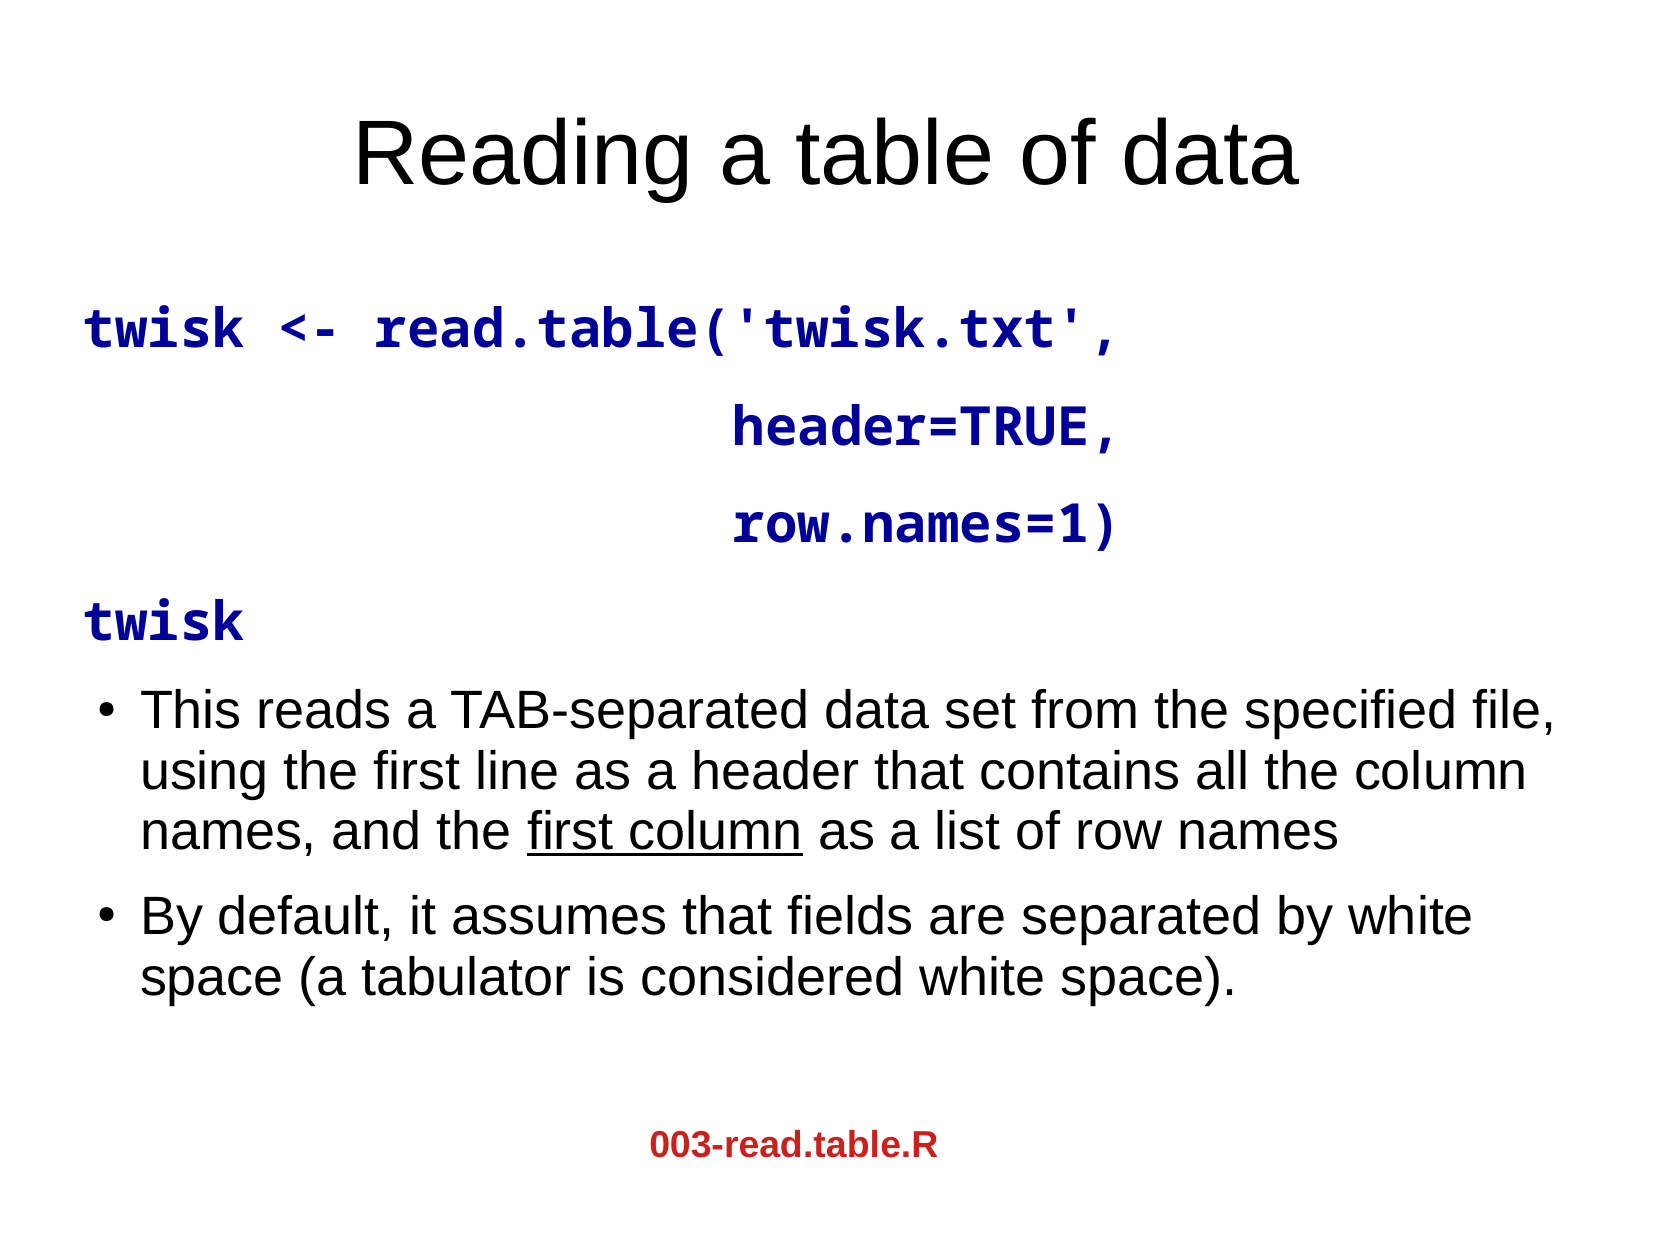

# Reading a table of data
twisk <- read.table('twisk.txt',
 header=TRUE,
 row.names=1)
twisk
This reads a TAB-separated data set from the specified file, using the first line as a header that contains all the column names, and the first column as a list of row names
By default, it assumes that fields are separated by white space (a tabulator is considered white space).
003-read.table.R